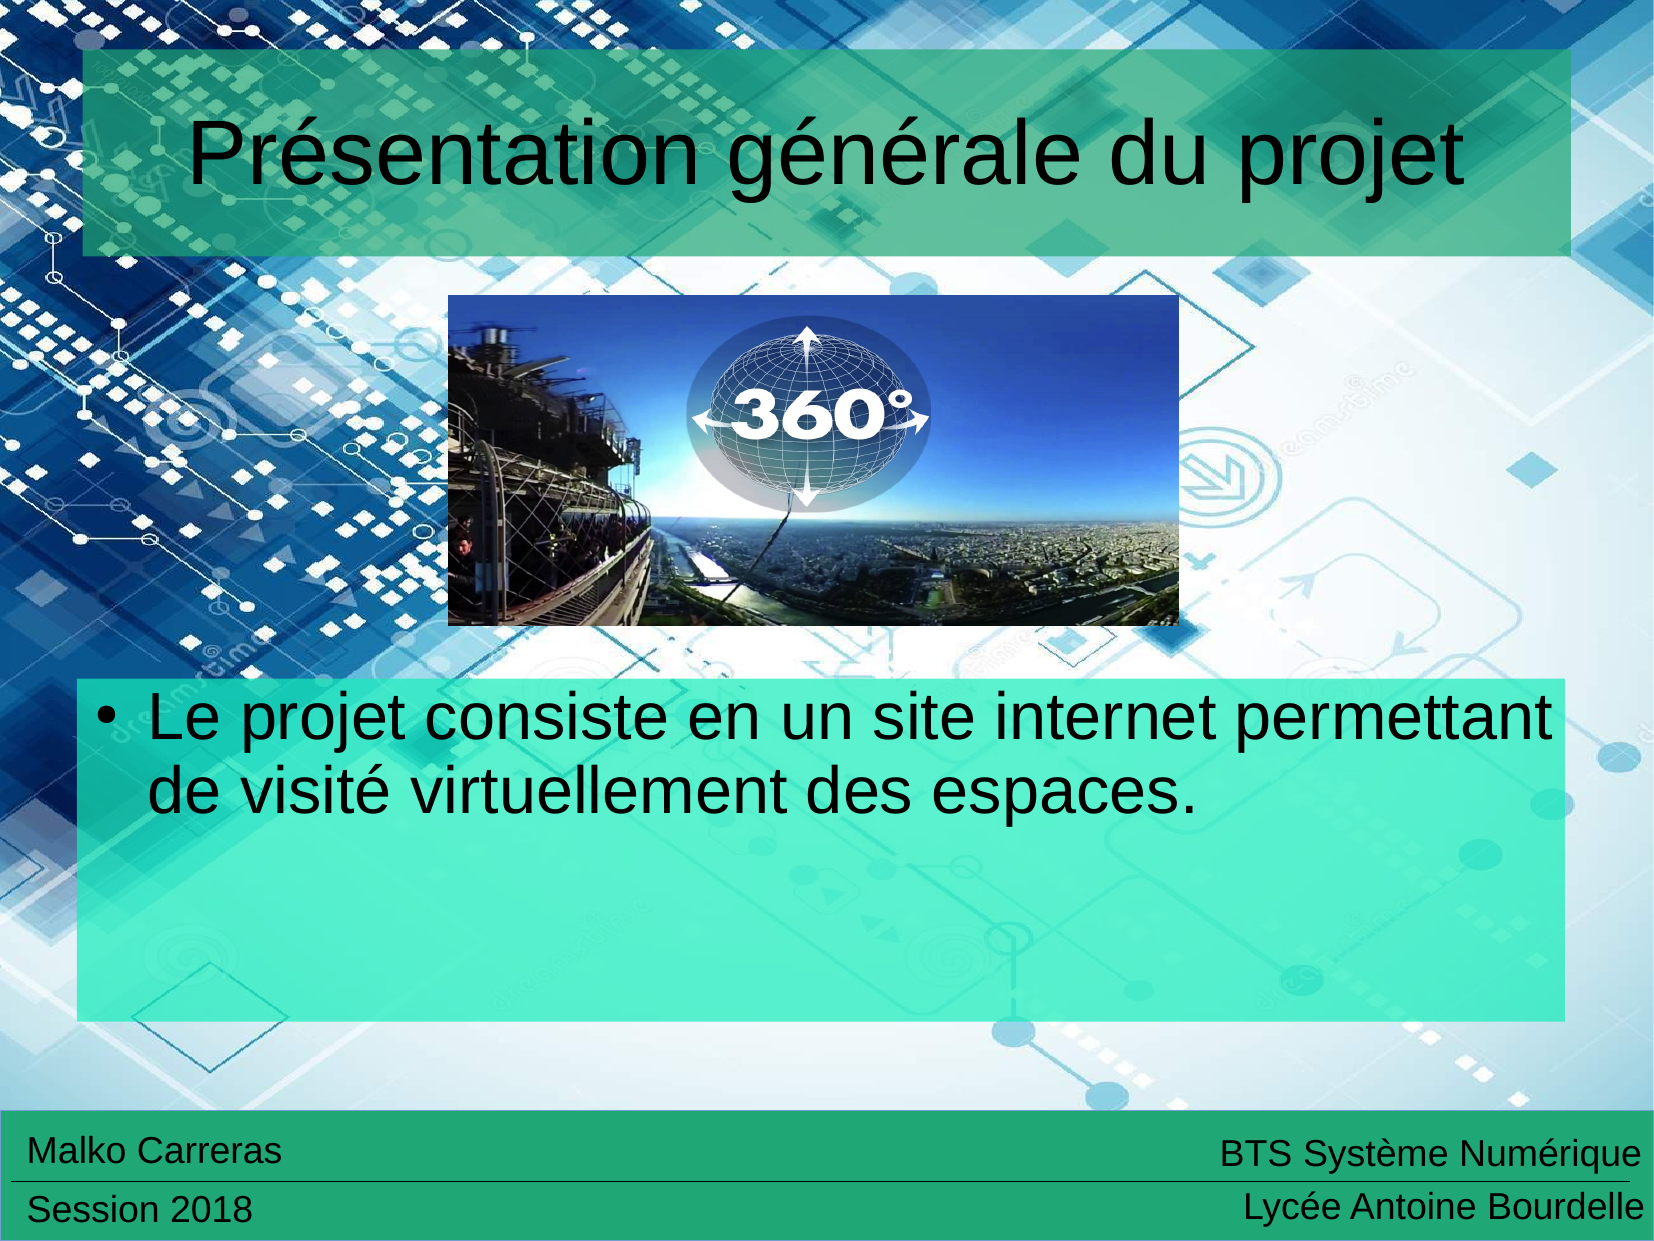

# Présentation générale du projet
Le projet consiste en un site internet permettant de visité virtuellement des espaces.
Malko Carreras
BTS Système Numérique
Lycée Antoine Bourdelle
Session 2018